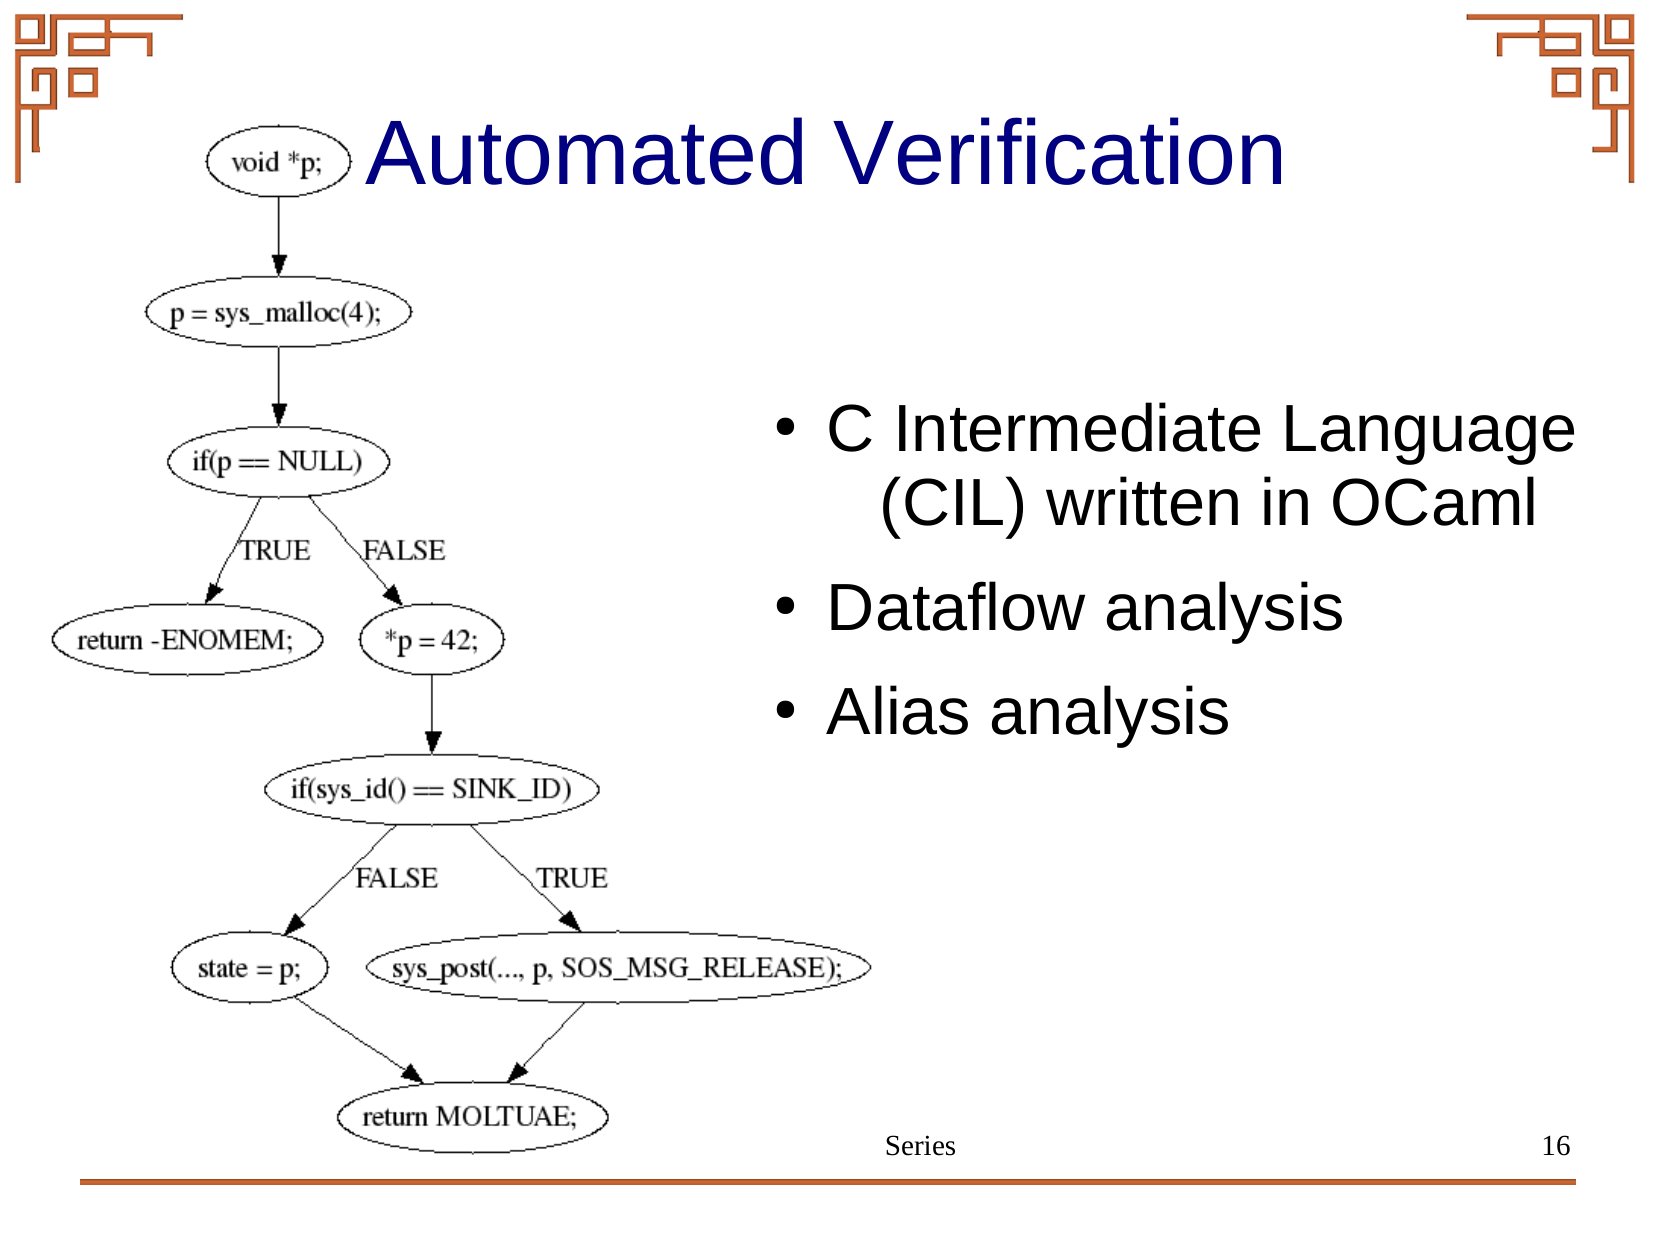

# Automated Verification
C Intermediate Language (CIL) written in OCaml
Dataflow analysis
Alias analysis
April 21, 2006
CENS Seminar Series
16